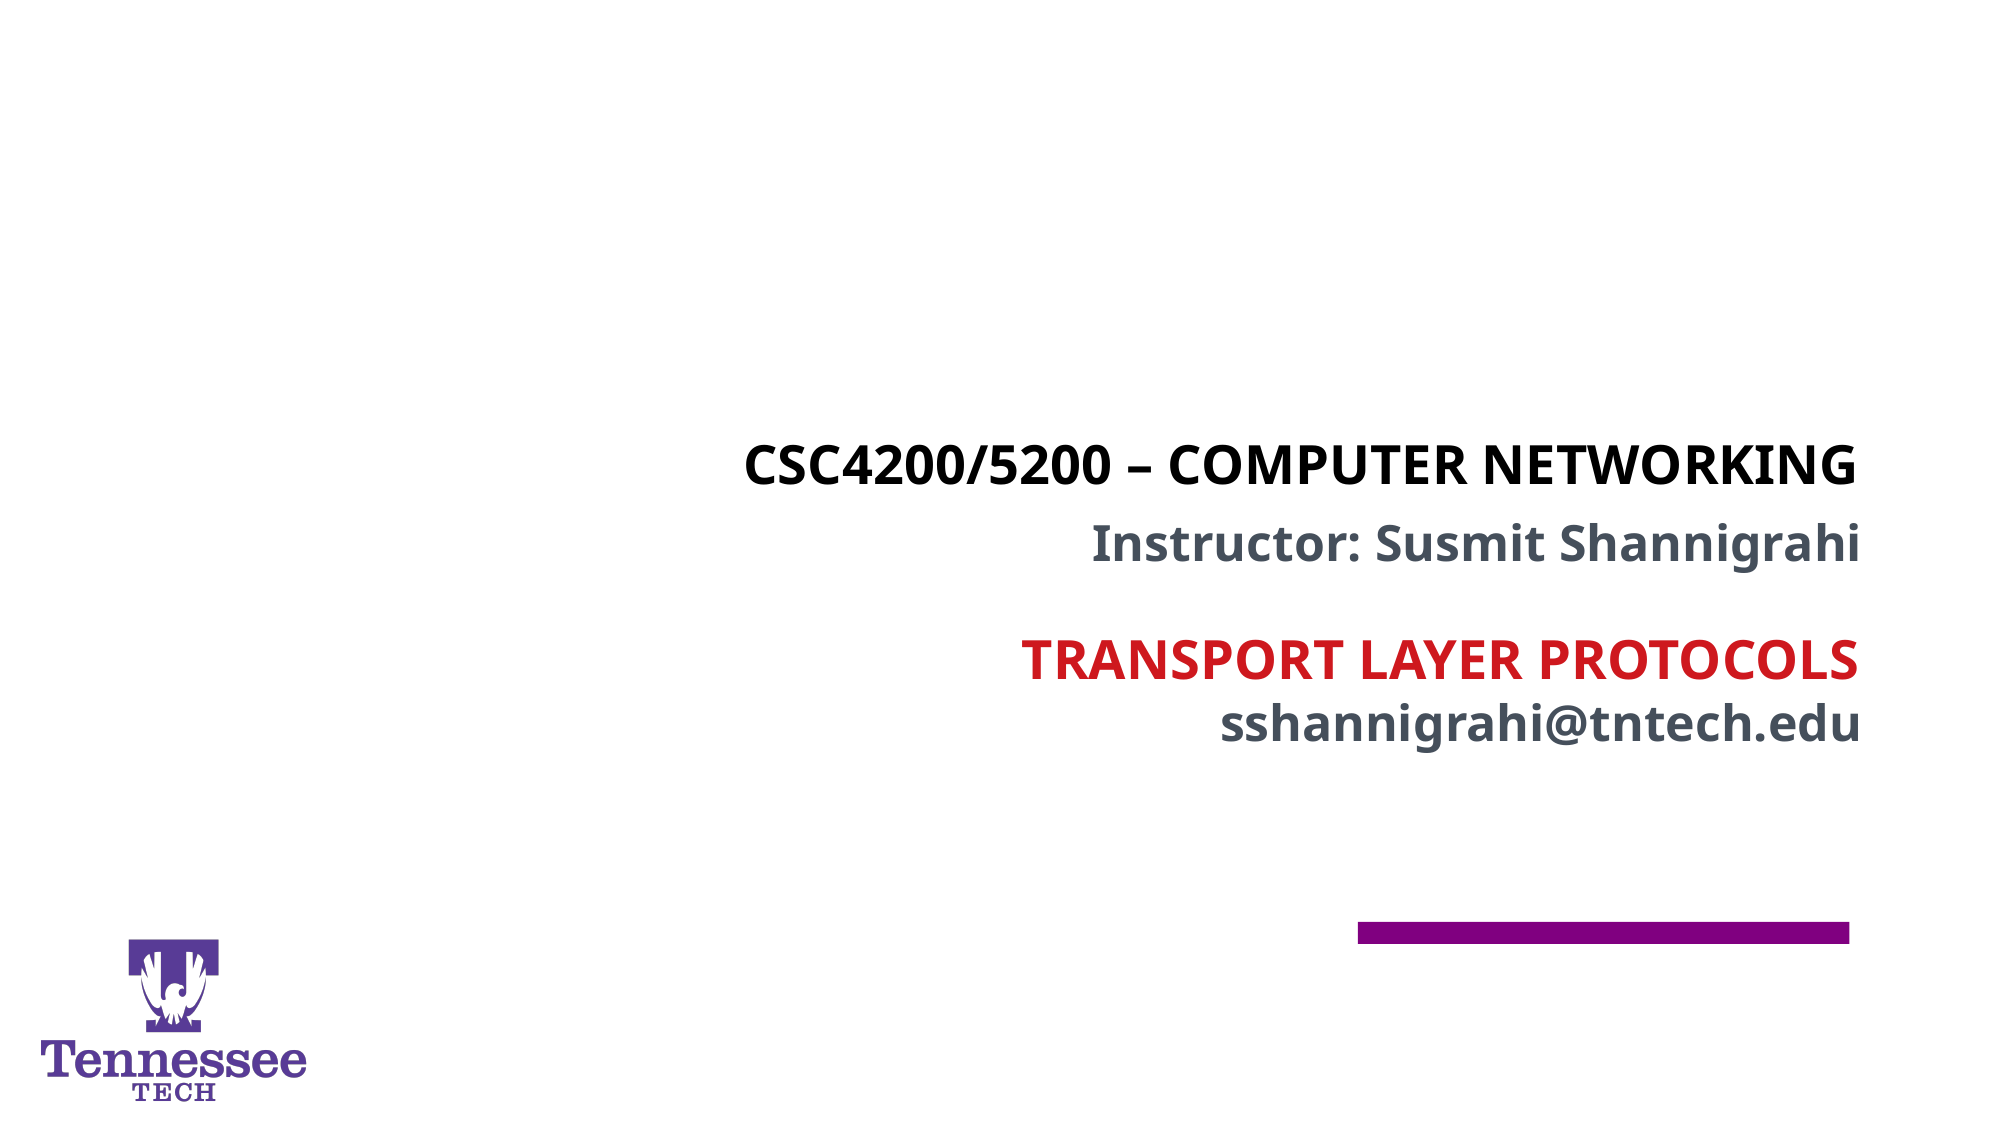

CSC4200/5200 – Computer Networking
Transport layer protocols
Instructor: Susmit Shannigrahi
sshannigrahi@tntech.edu